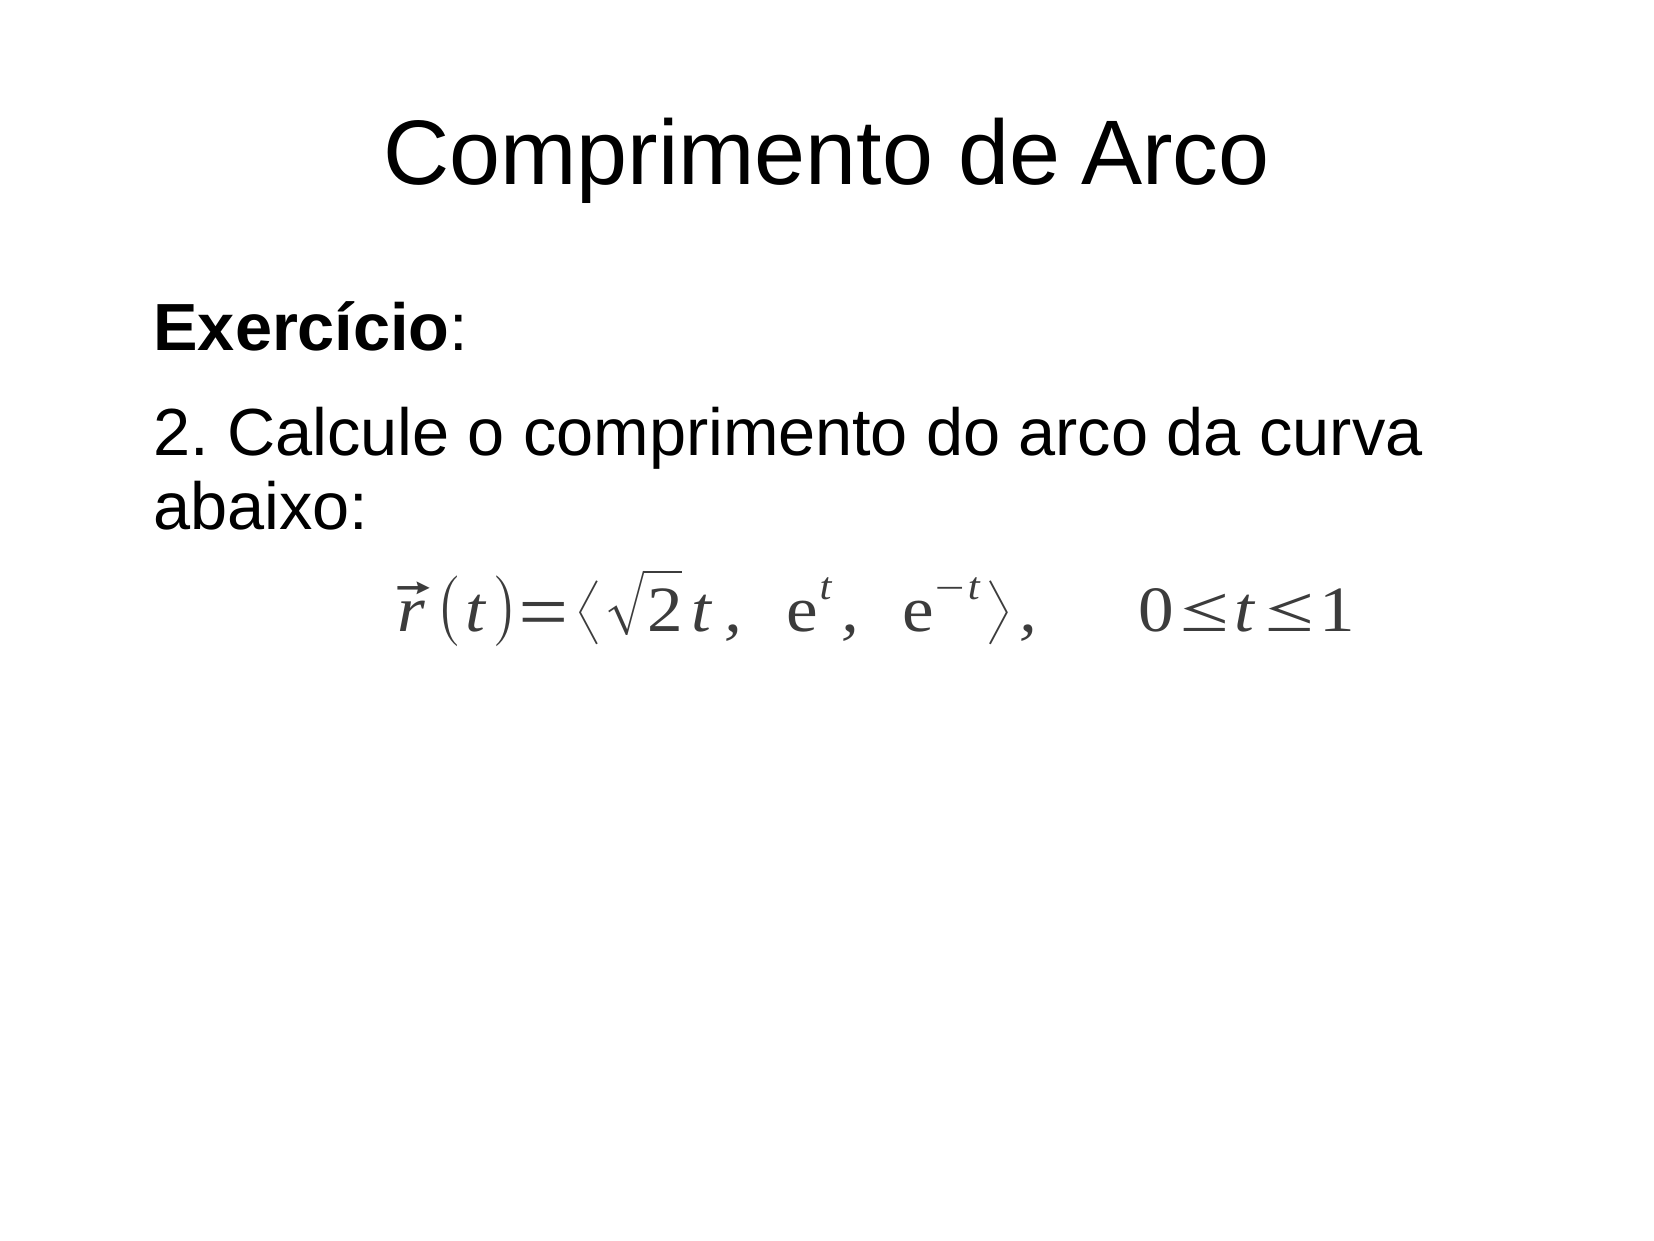

# Comprimento de Arco
Exercício:
2. Calcule o comprimento do arco da curva abaixo: